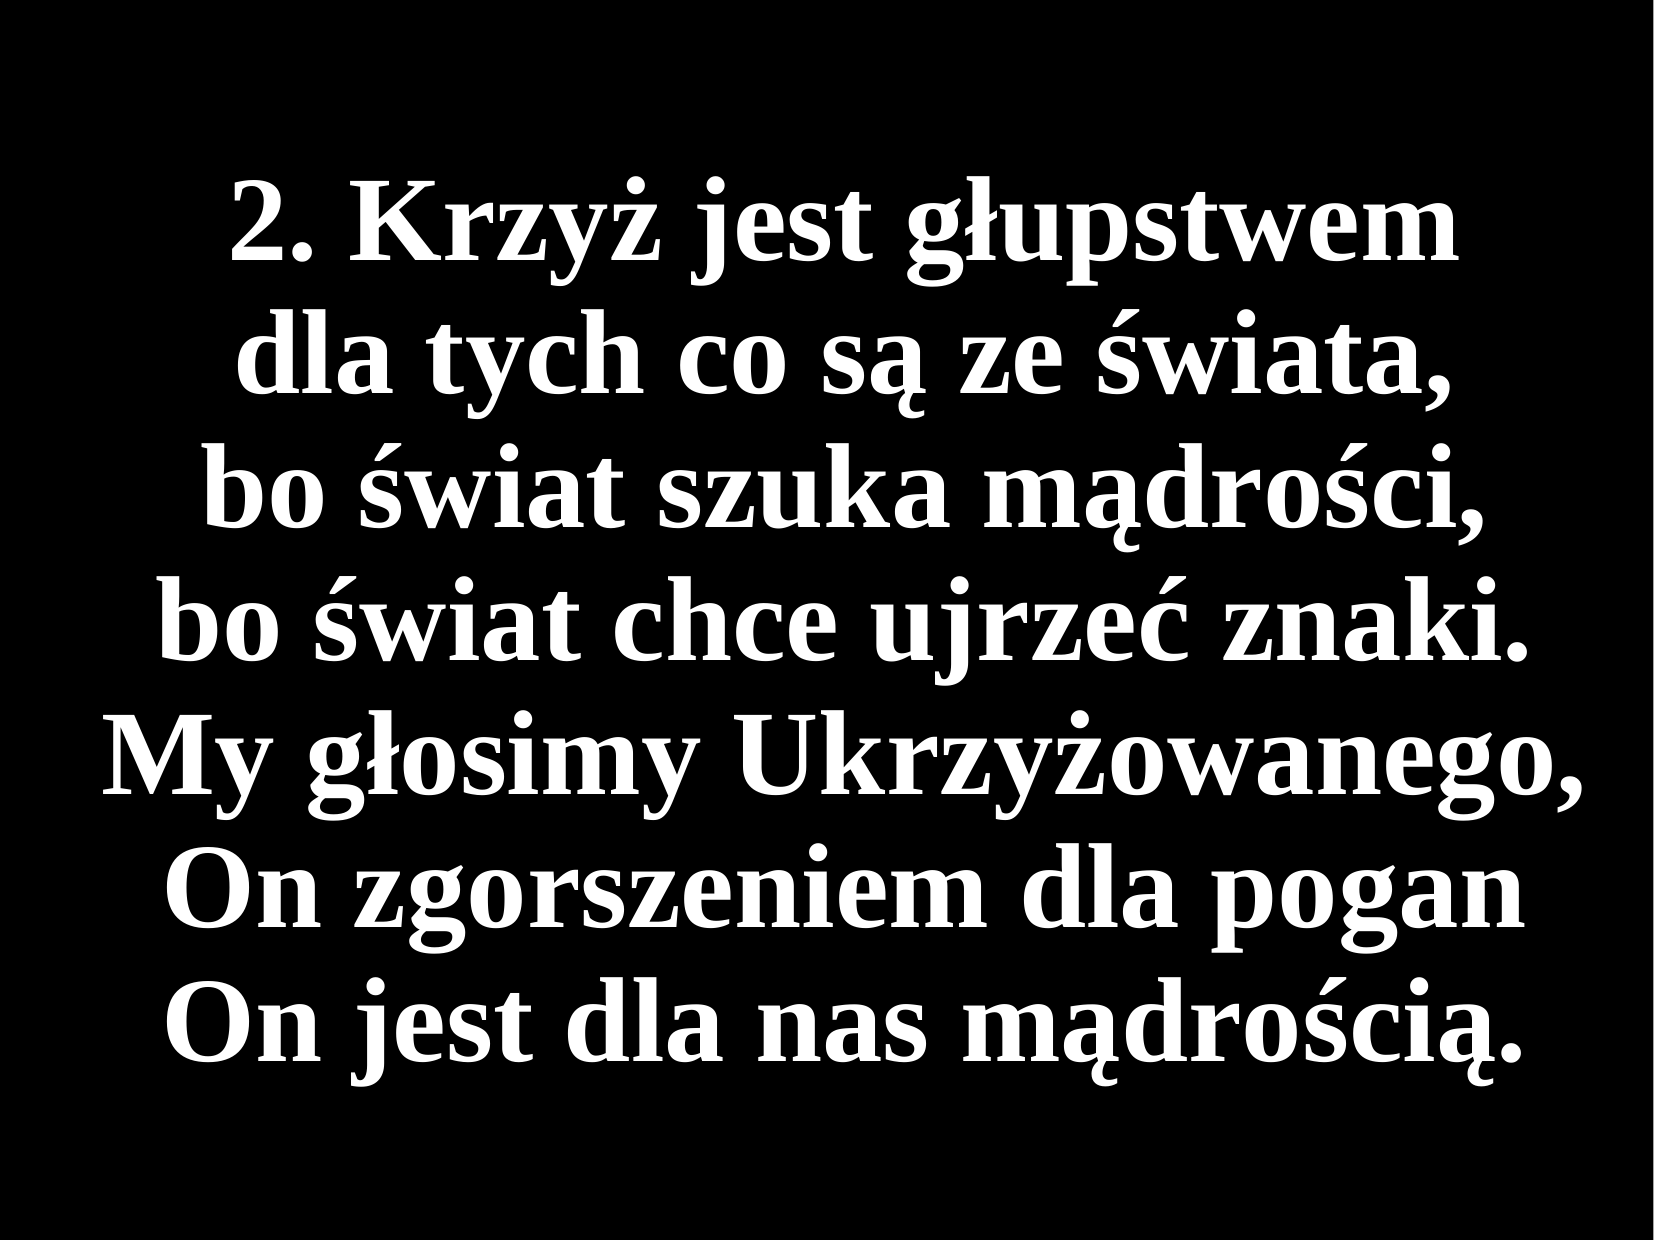

# 2. Krzyż jest głupstwem
dla tych co są ze świata,
bo świat szuka mądrości,
bo świat chce ujrzeć znaki.
My głosimy Ukrzyżowanego,
On zgorszeniem dla pogan
On jest dla nas mądrością.